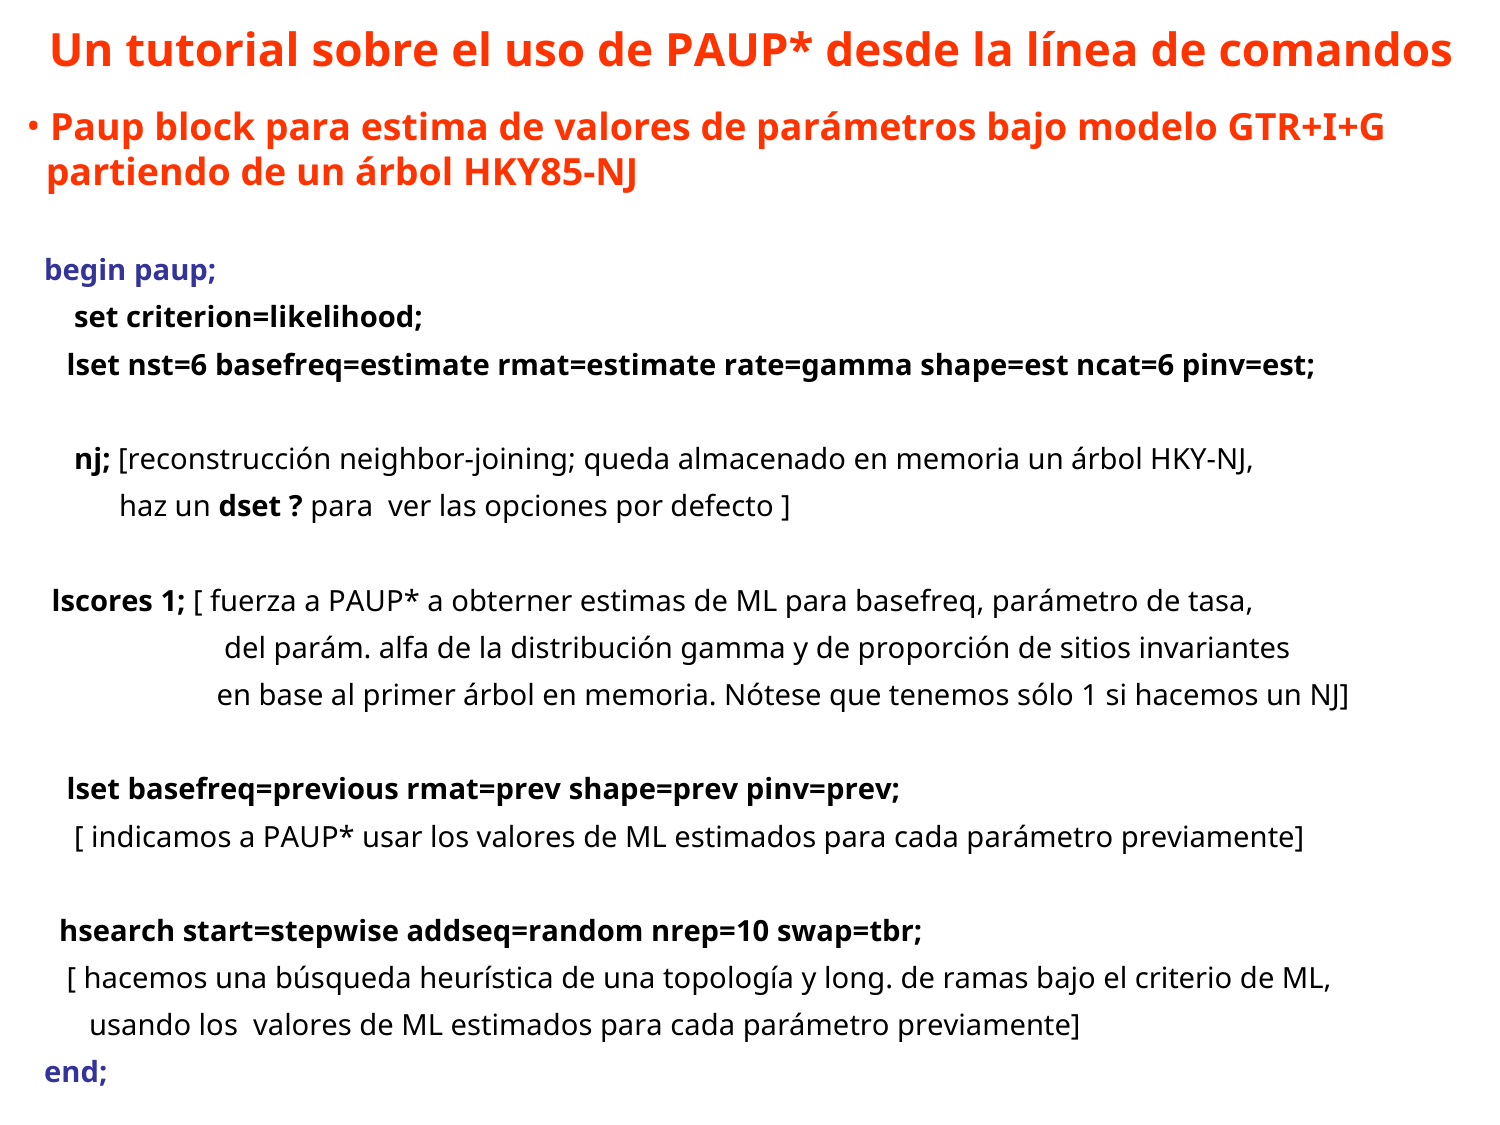

Un tutorial sobre el uso de PAUP* desde la línea de comandos
 Paup block para estima de valores de parámetros bajo modelo GTR+I+G
 partiendo de un árbol HKY85-NJ
begin paup;
 set criterion=likelihood;
 lset nst=6 basefreq=estimate rmat=estimate rate=gamma shape=est ncat=6 pinv=est;
 nj; [reconstrucción neighbor-joining; queda almacenado en memoria un árbol HKY-NJ,
 haz un dset ? para ver las opciones por defecto ]
 lscores 1; [ fuerza a PAUP* a obterner estimas de ML para basefreq, parámetro de tasa,
 del parám. alfa de la distribución gamma y de proporción de sitios invariantes
 en base al primer árbol en memoria. Nótese que tenemos sólo 1 si hacemos un NJ]
 lset basefreq=previous rmat=prev shape=prev pinv=prev;
 [ indicamos a PAUP* usar los valores de ML estimados para cada parámetro previamente]
 hsearch start=stepwise addseq=random nrep=10 swap=tbr;
 [ hacemos una búsqueda heurística de una topología y long. de ramas bajo el criterio de ML,
 usando los valores de ML estimados para cada parámetro previamente]
end;